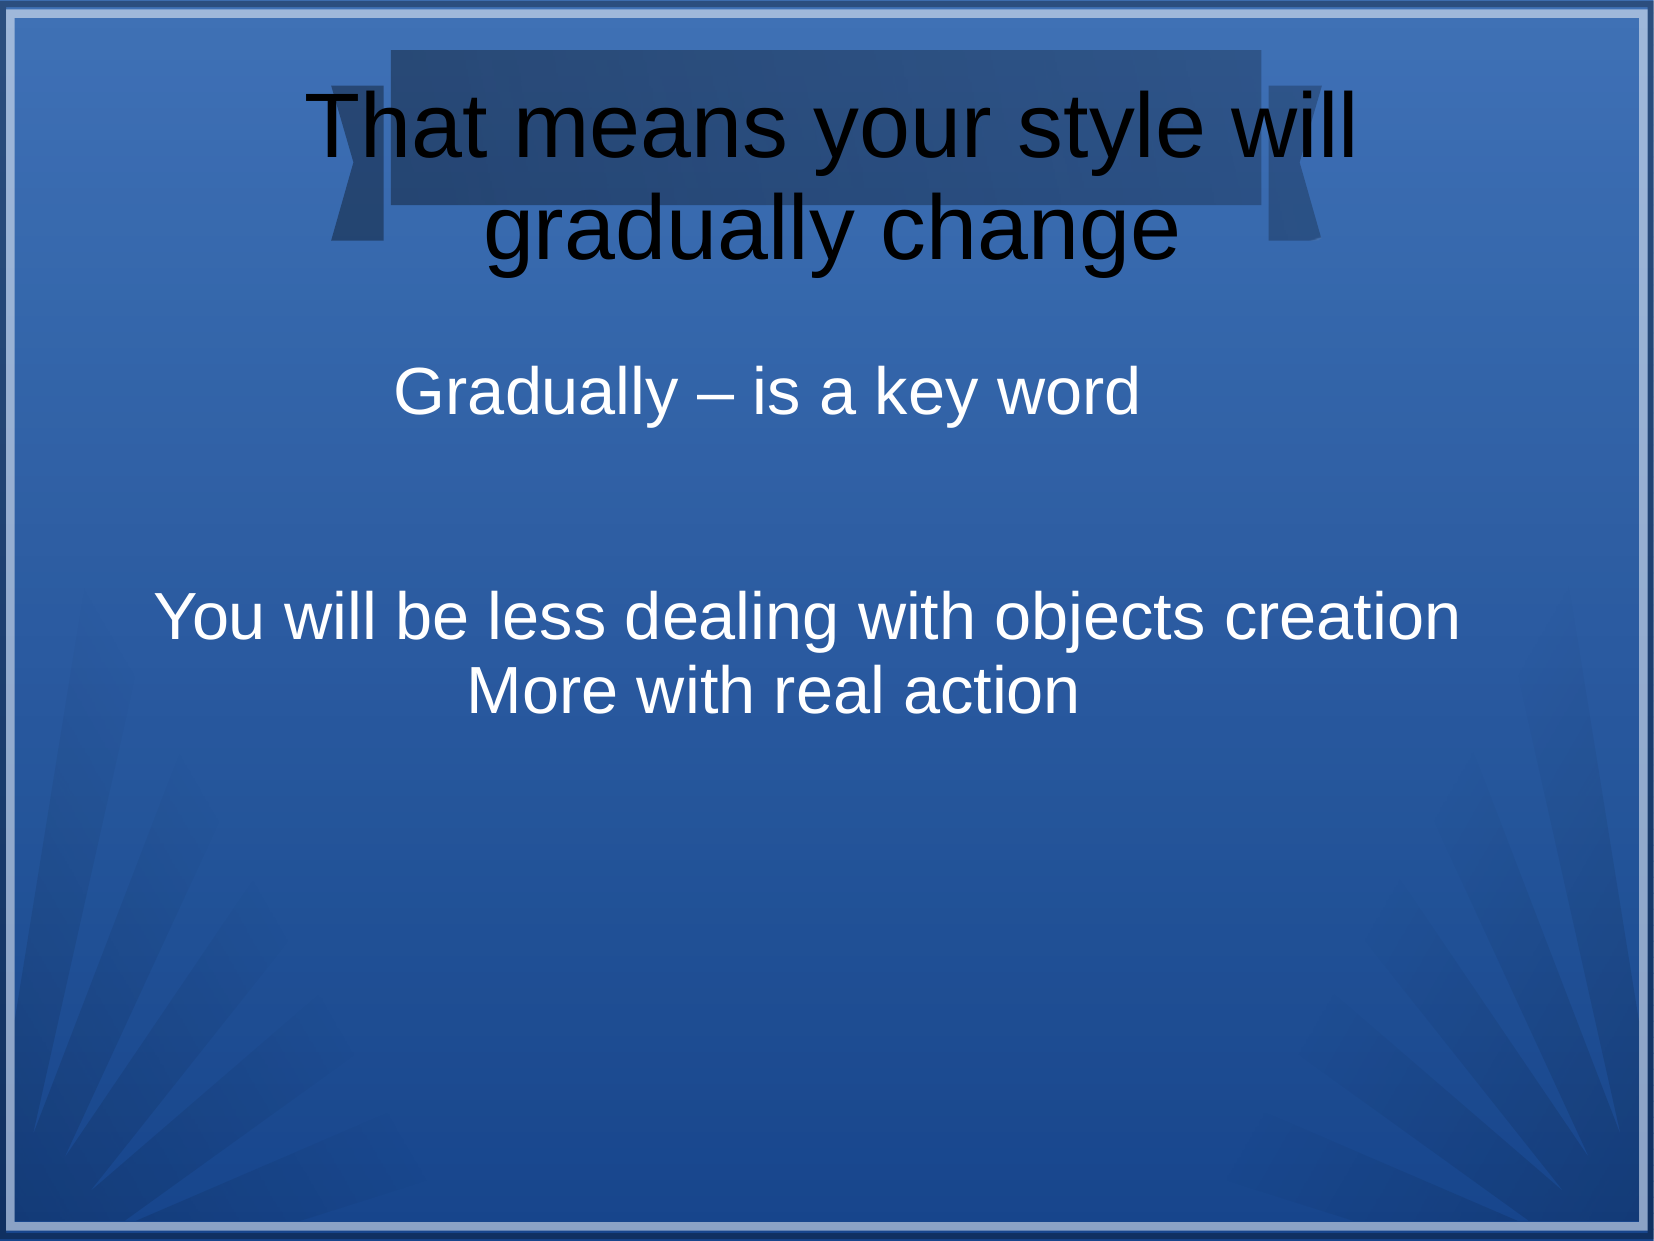

# That means your style will gradually change
 Gradually – is a key word
You will be less dealing with objects creation
 More with real action